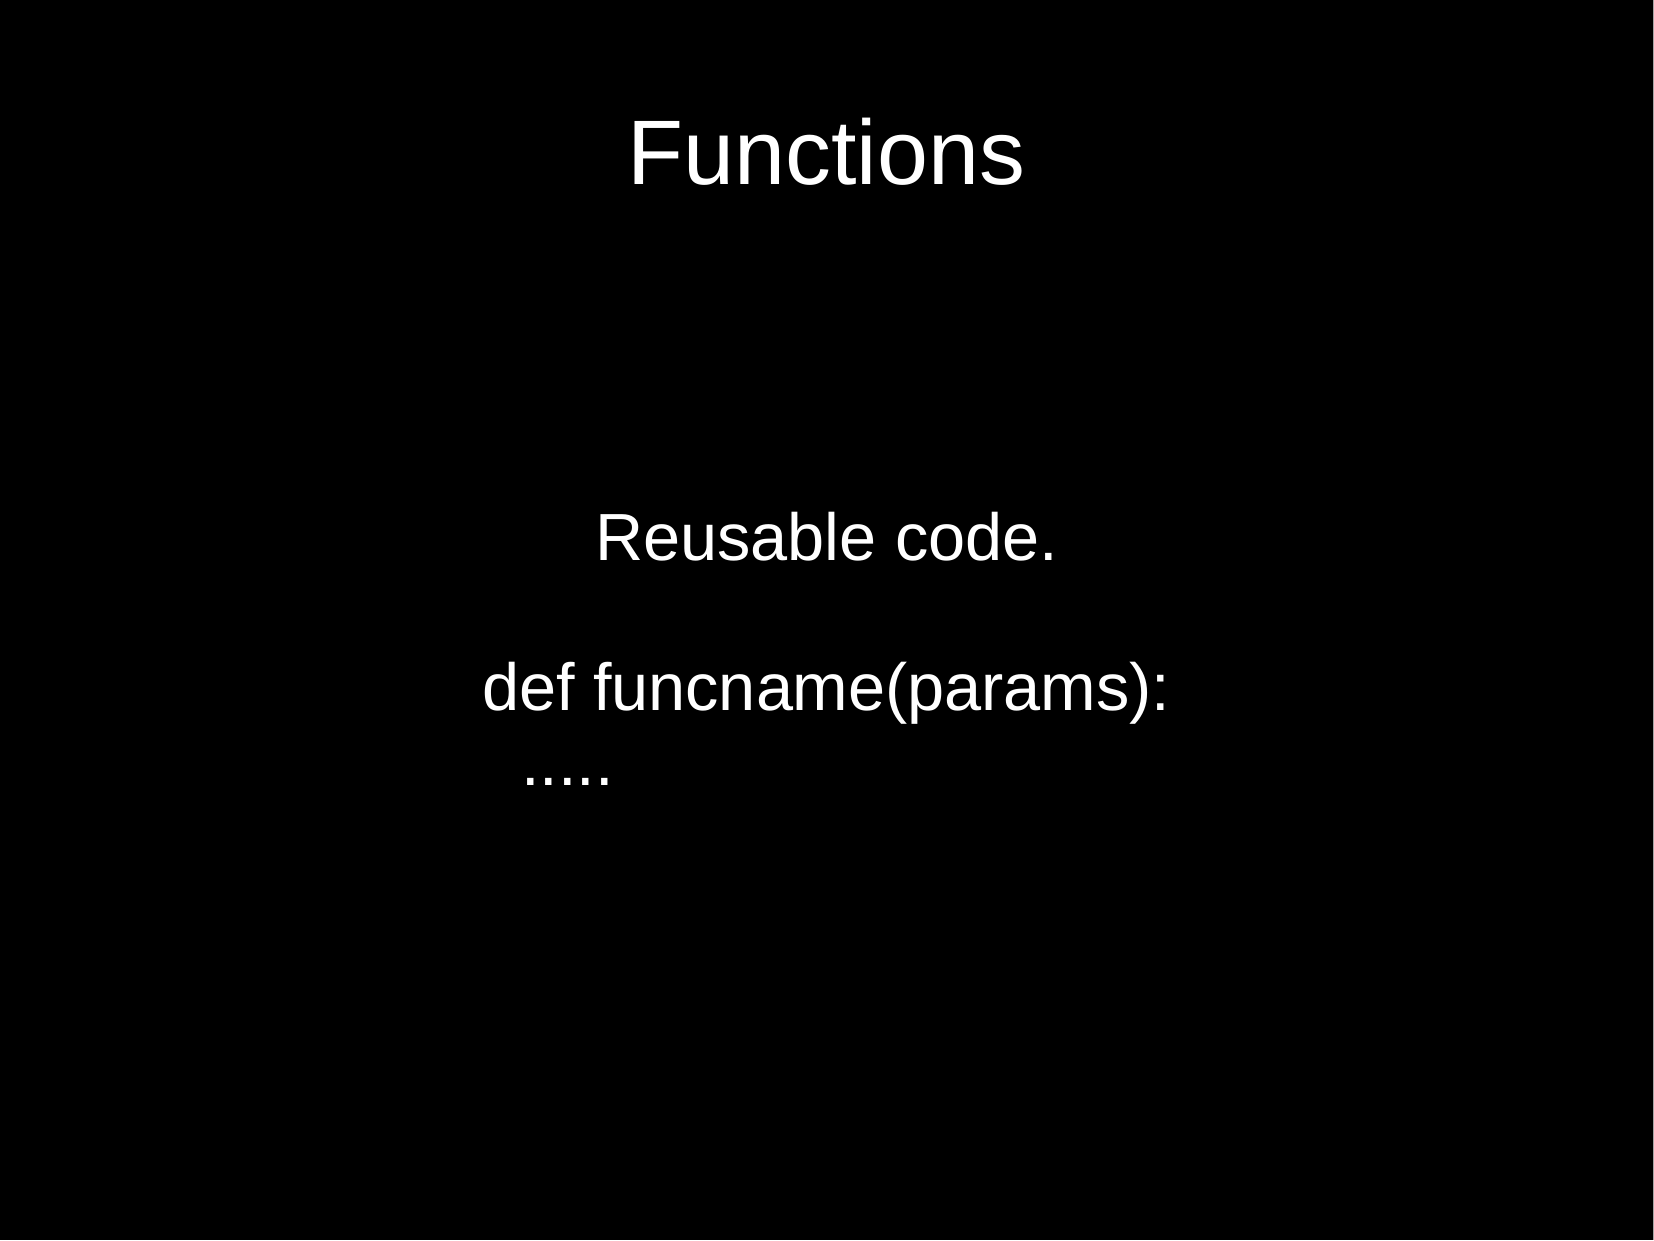

# Functions
Reusable code.
def funcname(params):
.....